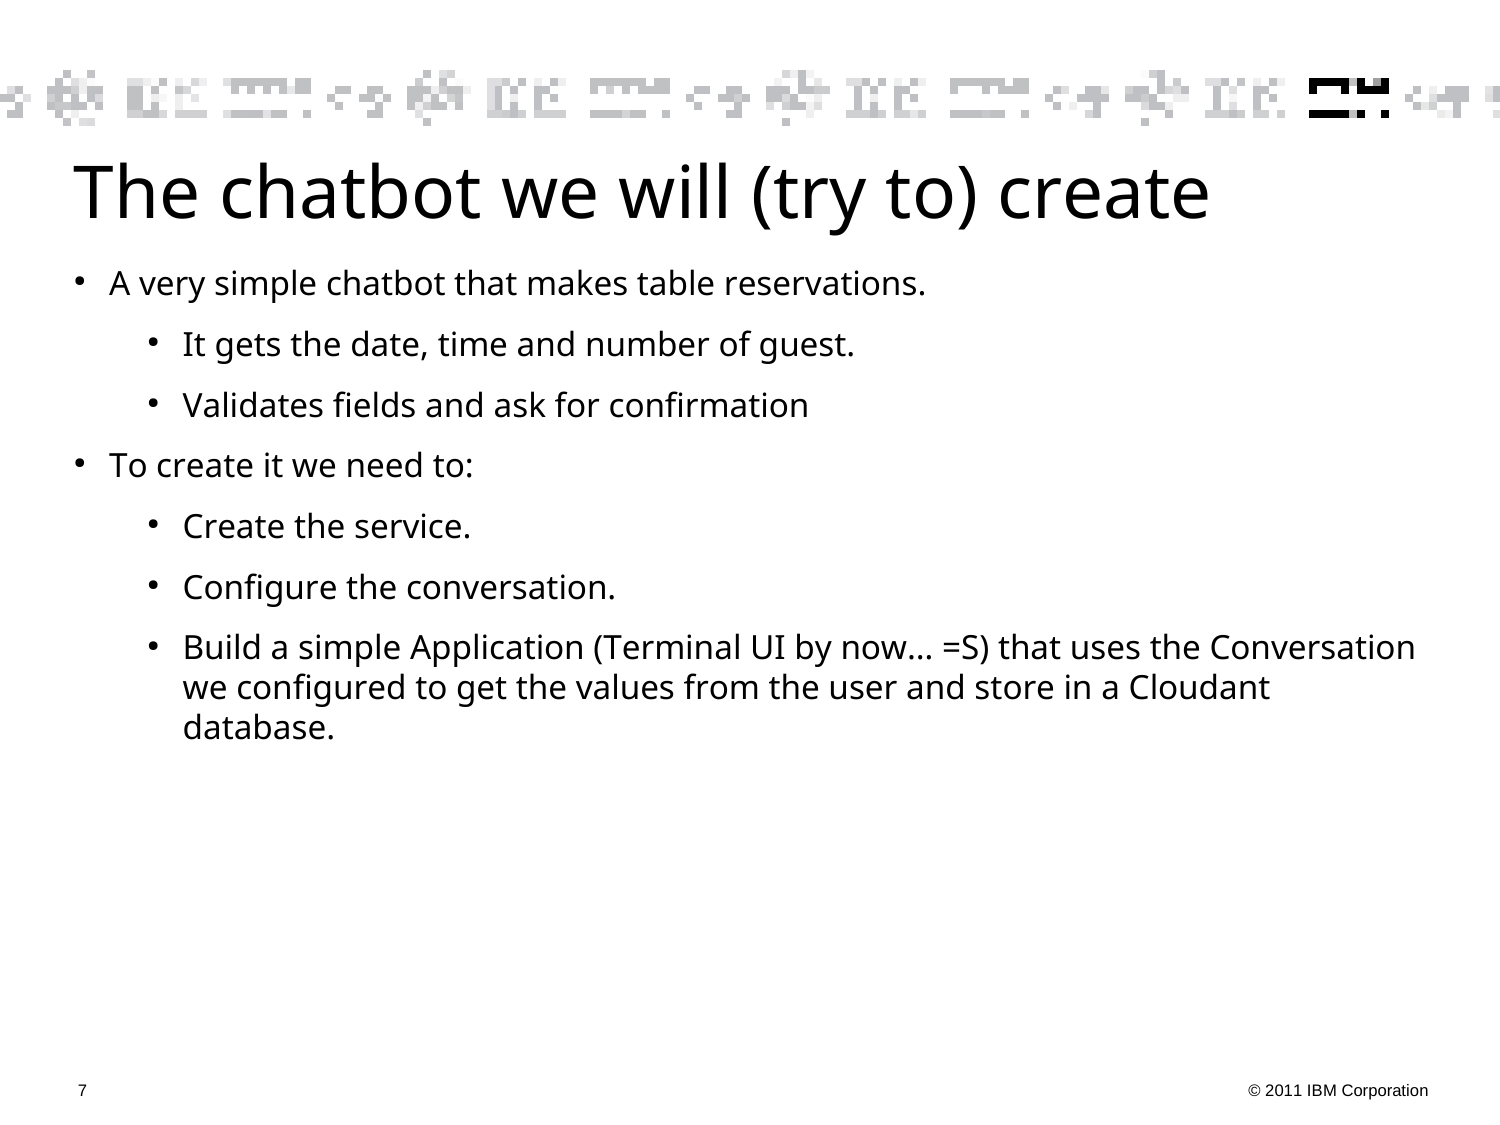

# The chatbot we will (try to) create
A very simple chatbot that makes table reservations.
It gets the date, time and number of guest.
Validates fields and ask for confirmation
To create it we need to:
Create the service.
Configure the conversation.
Build a simple Application (Terminal UI by now… =S) that uses the Conversation we configured to get the values from the user and store in a Cloudant database.
7